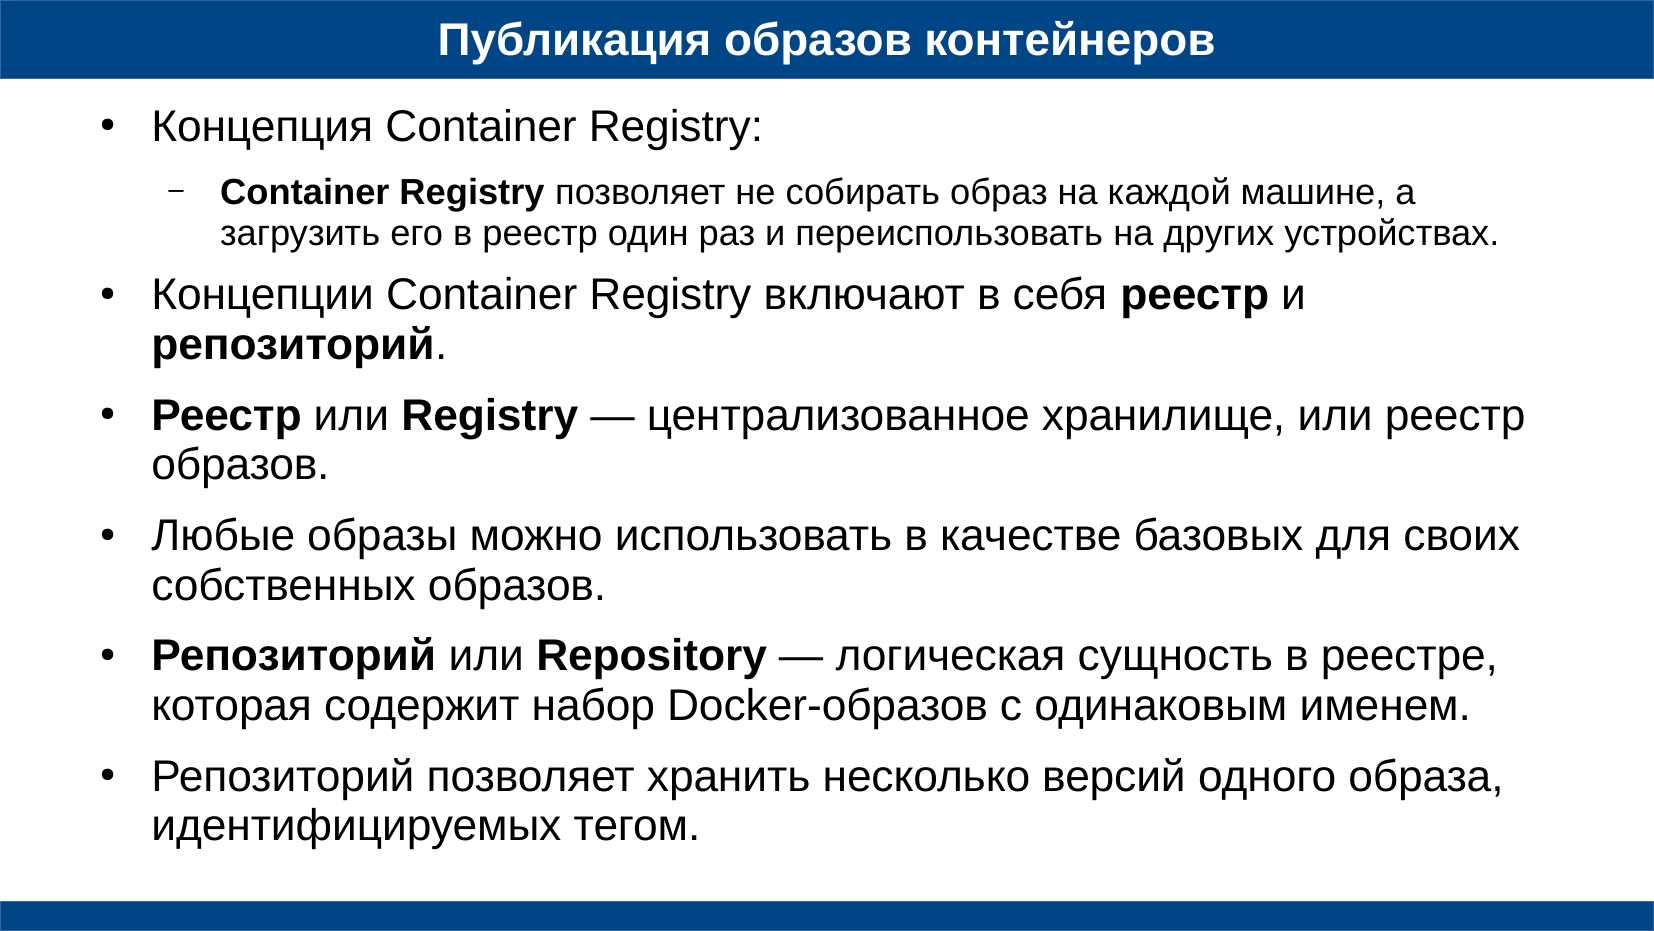

# Публикация образов контейнеров
Концепция Container Registry:
Container Registry позволяет не собирать образ на каждой машине, а загрузить его в реестр один раз и переиспользовать на других устройствах.
Концепции Container Registry включают в себя реестр и репозиторий.
Реестр или Registry — централизованное хранилище, или реестр образов.
Любые образы можно использовать в качестве базовых для своих собственных образов.
Репозиторий или Repository — логическая сущность в реестре, которая содержит набор Docker-образов с одинаковым именем.
Репозиторий позволяет хранить несколько версий одного образа, идентифицируемых тегом.